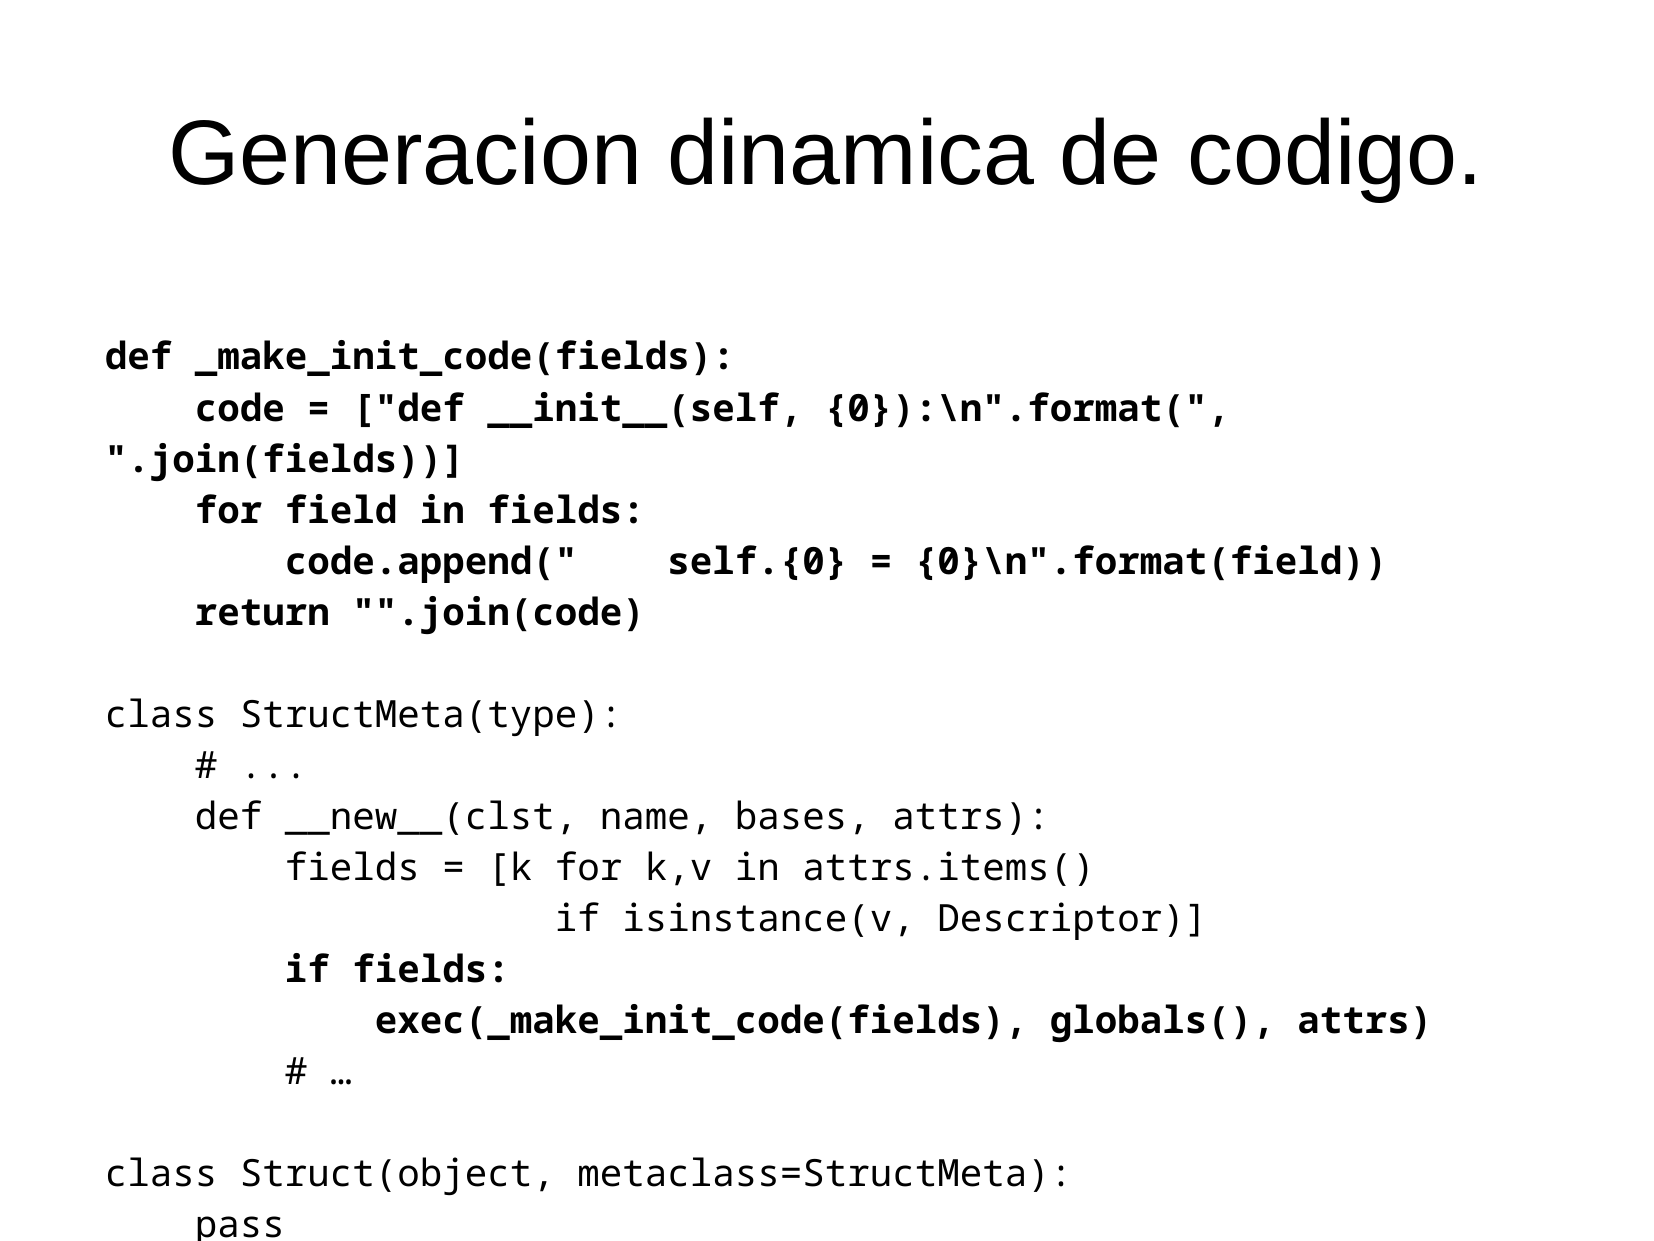

# Generacion dinamica de codigo.
def _make_init_code(fields):
 code = ["def __init__(self, {0}):\n".format(", ".join(fields))]
 for field in fields:
 code.append(" self.{0} = {0}\n".format(field))
 return "".join(code)
class StructMeta(type):
 # ...
 def __new__(clst, name, bases, attrs):
 fields = [k for k,v in attrs.items()
 if isinstance(v, Descriptor)]
 if fields:
 exec(_make_init_code(fields), globals(), attrs)
 # …
class Struct(object, metaclass=StructMeta):
 pass